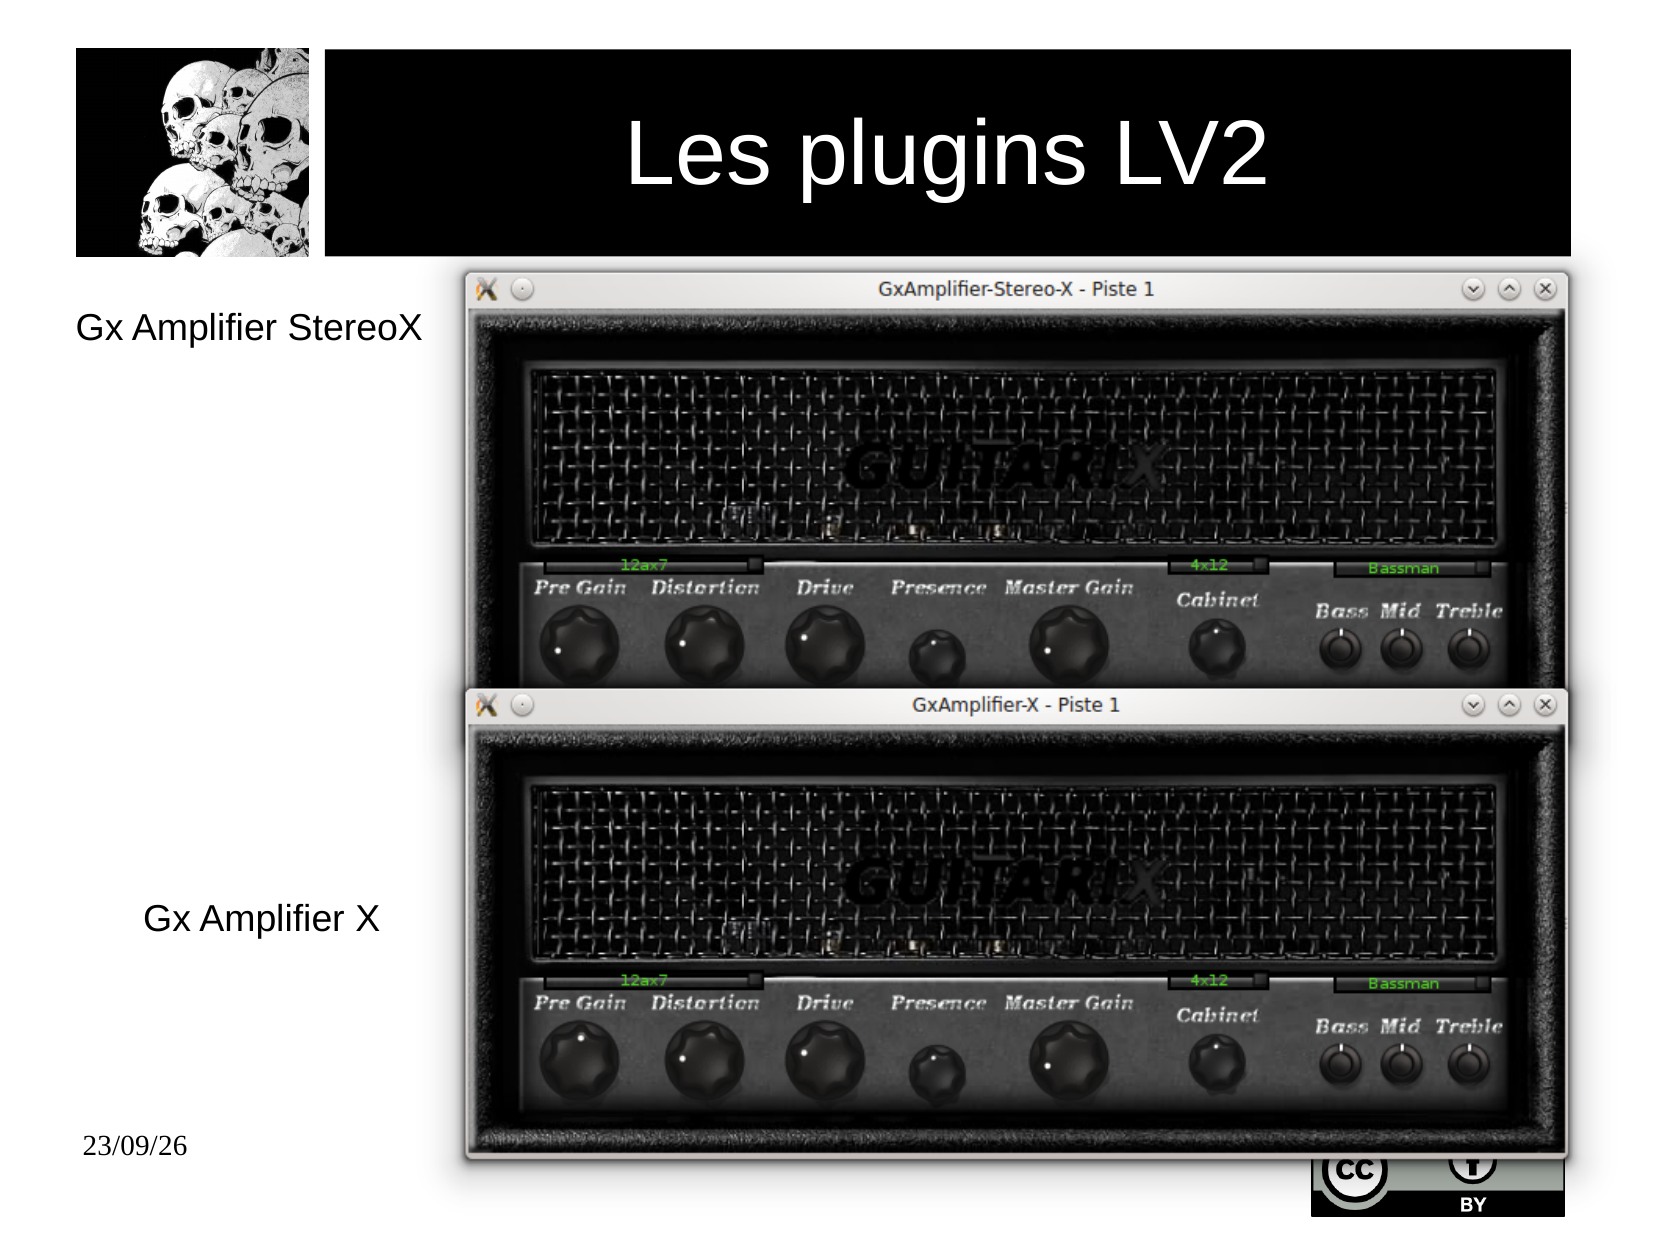

# Les plugins LV2
Gx Amplifier StereoX
Gx Amplifier X
Y. Collette
25